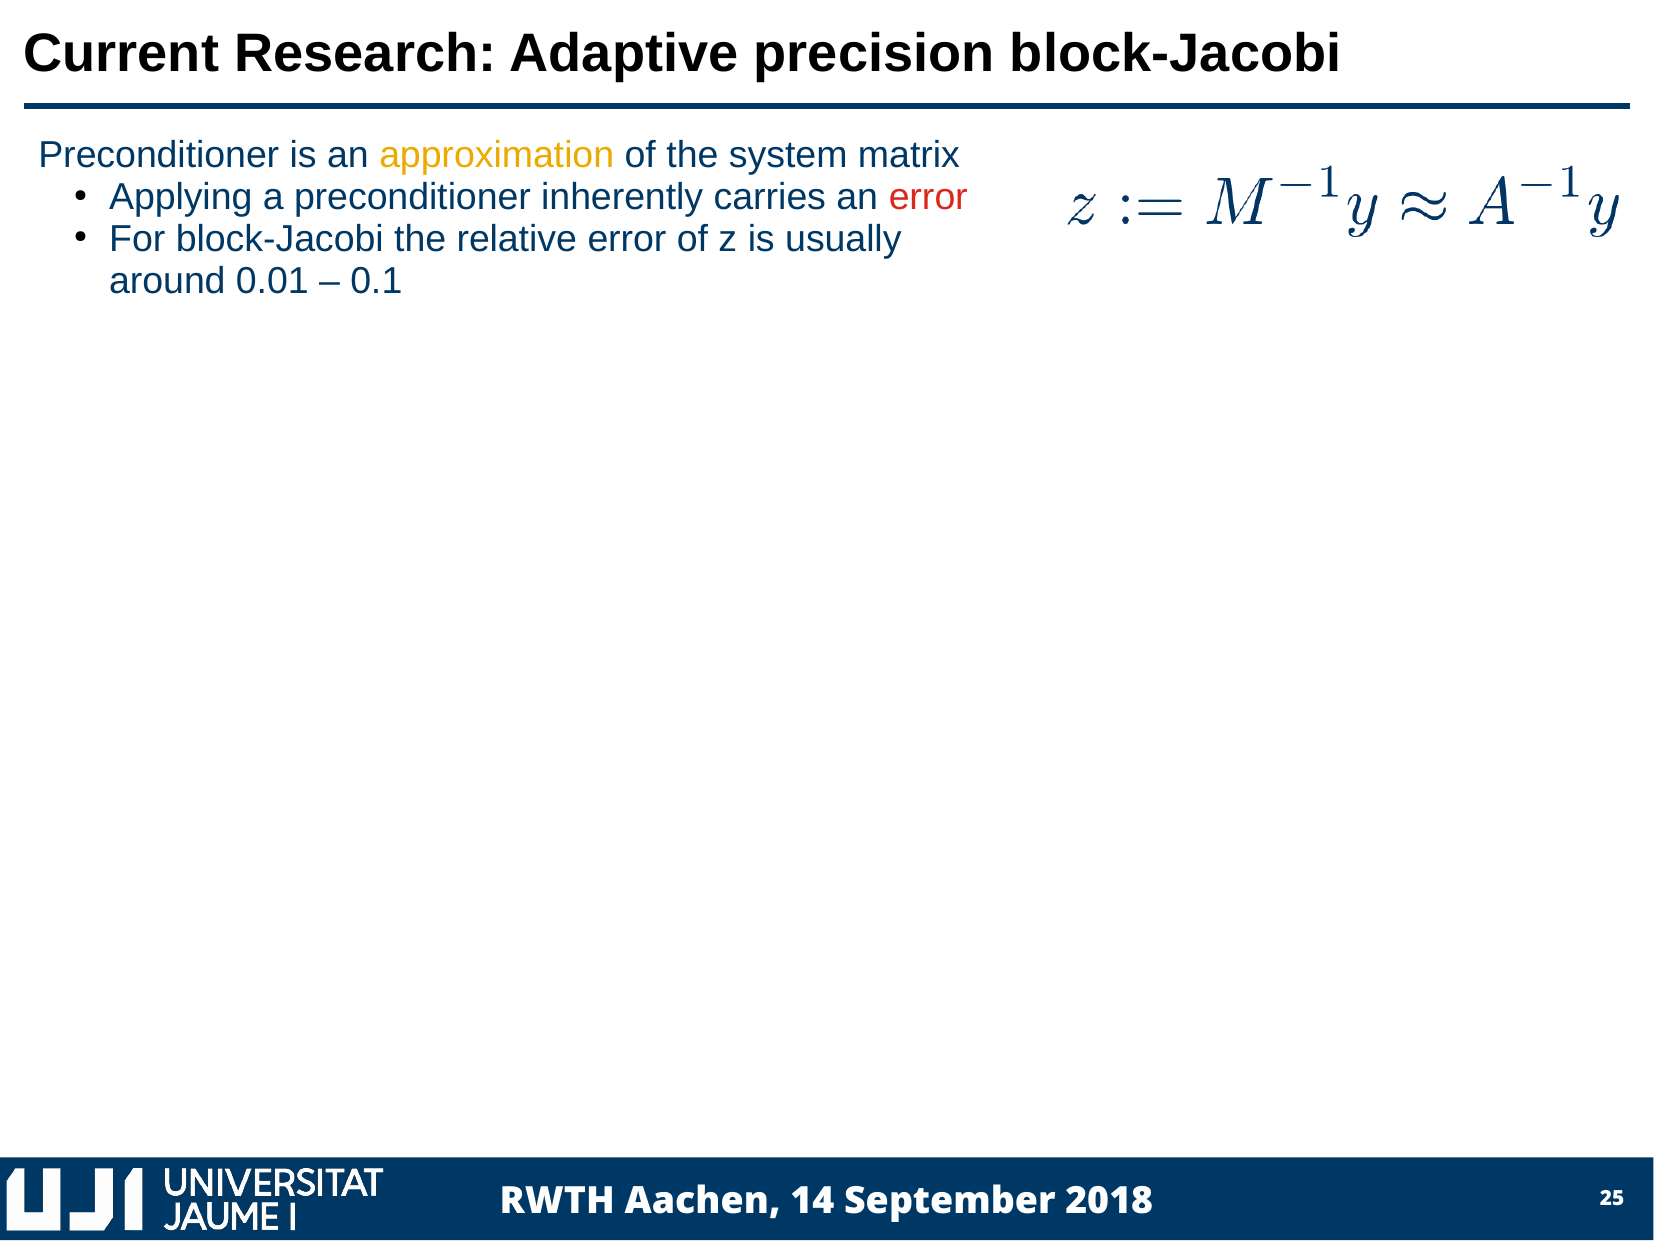

# Current Research: Adaptive precision block-Jacobi
Preconditioner is an approximation of the system matrix
Applying a preconditioner inherently carries an error
For block-Jacobi the relative error of z is usually around 0.01 – 0.1
RWTH Aachen, 14 September 2018
25